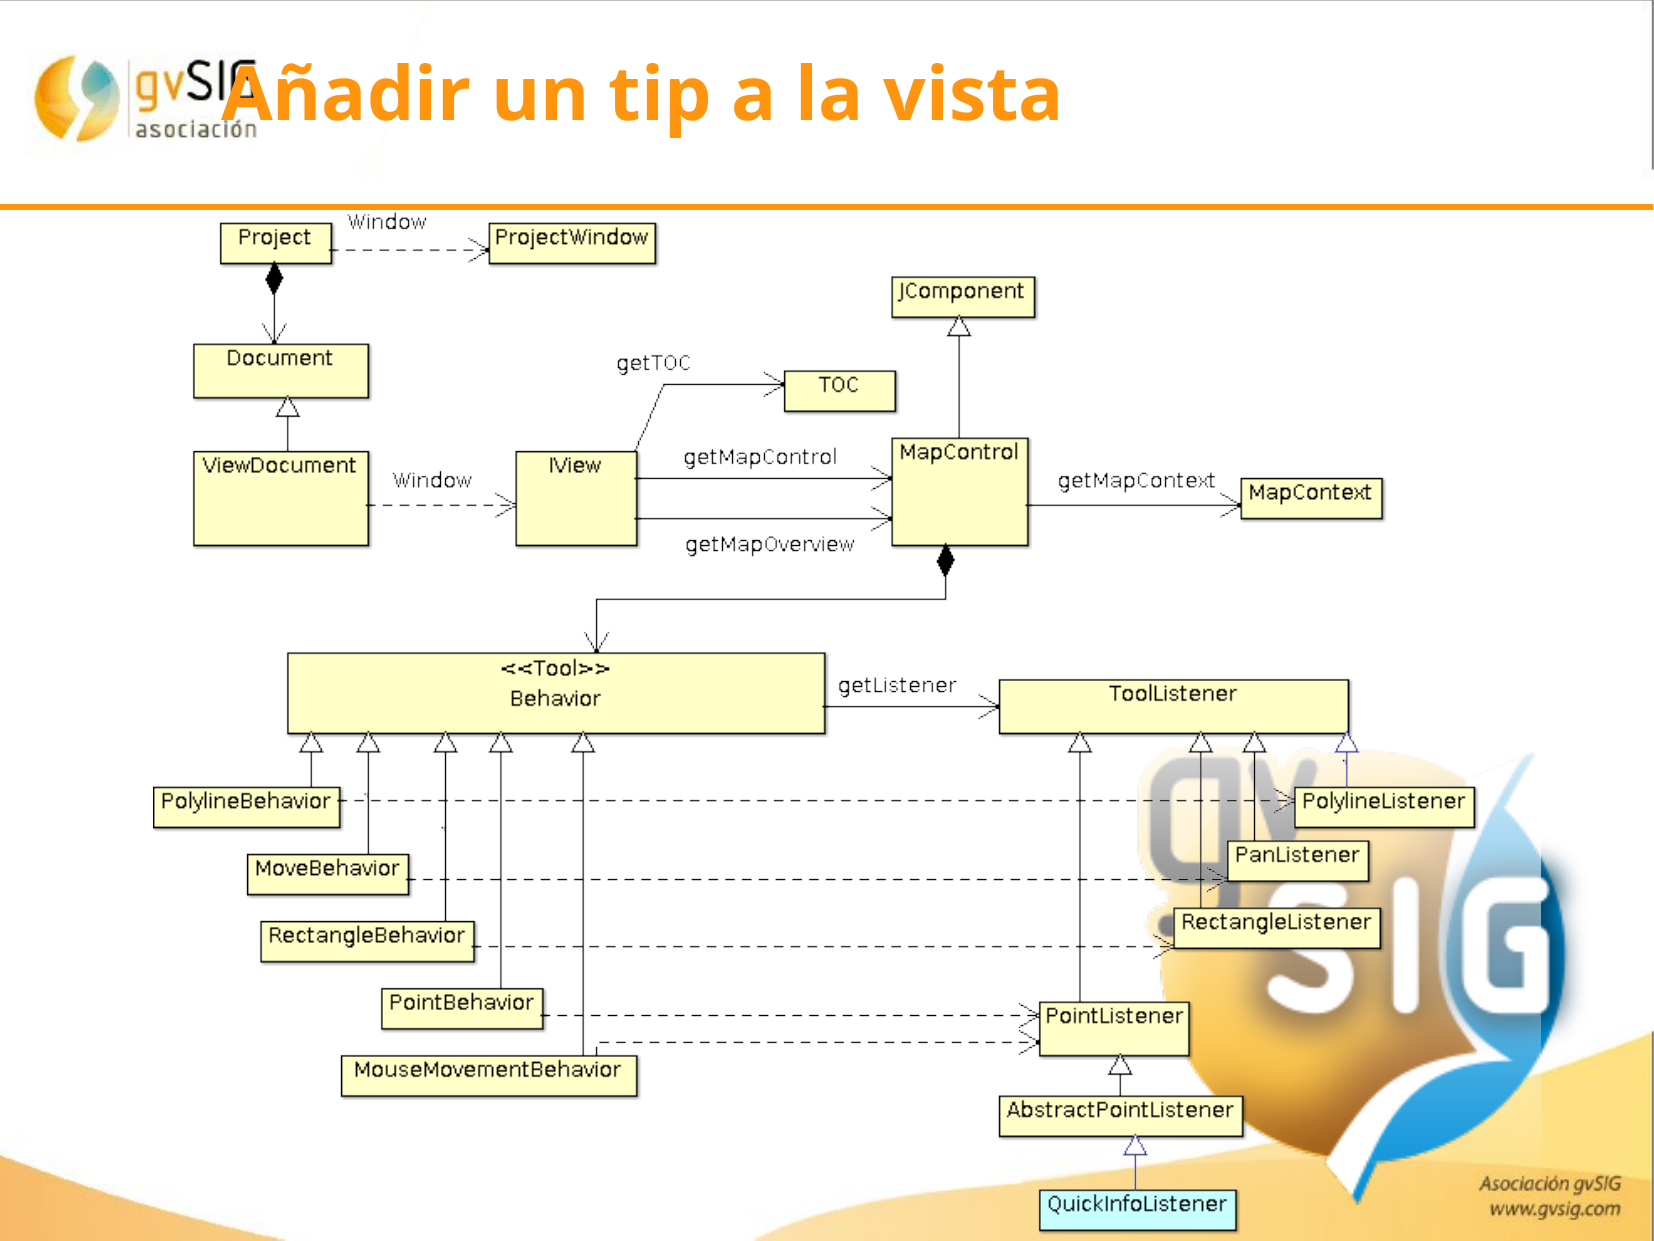

# Añadir un tip a la vista